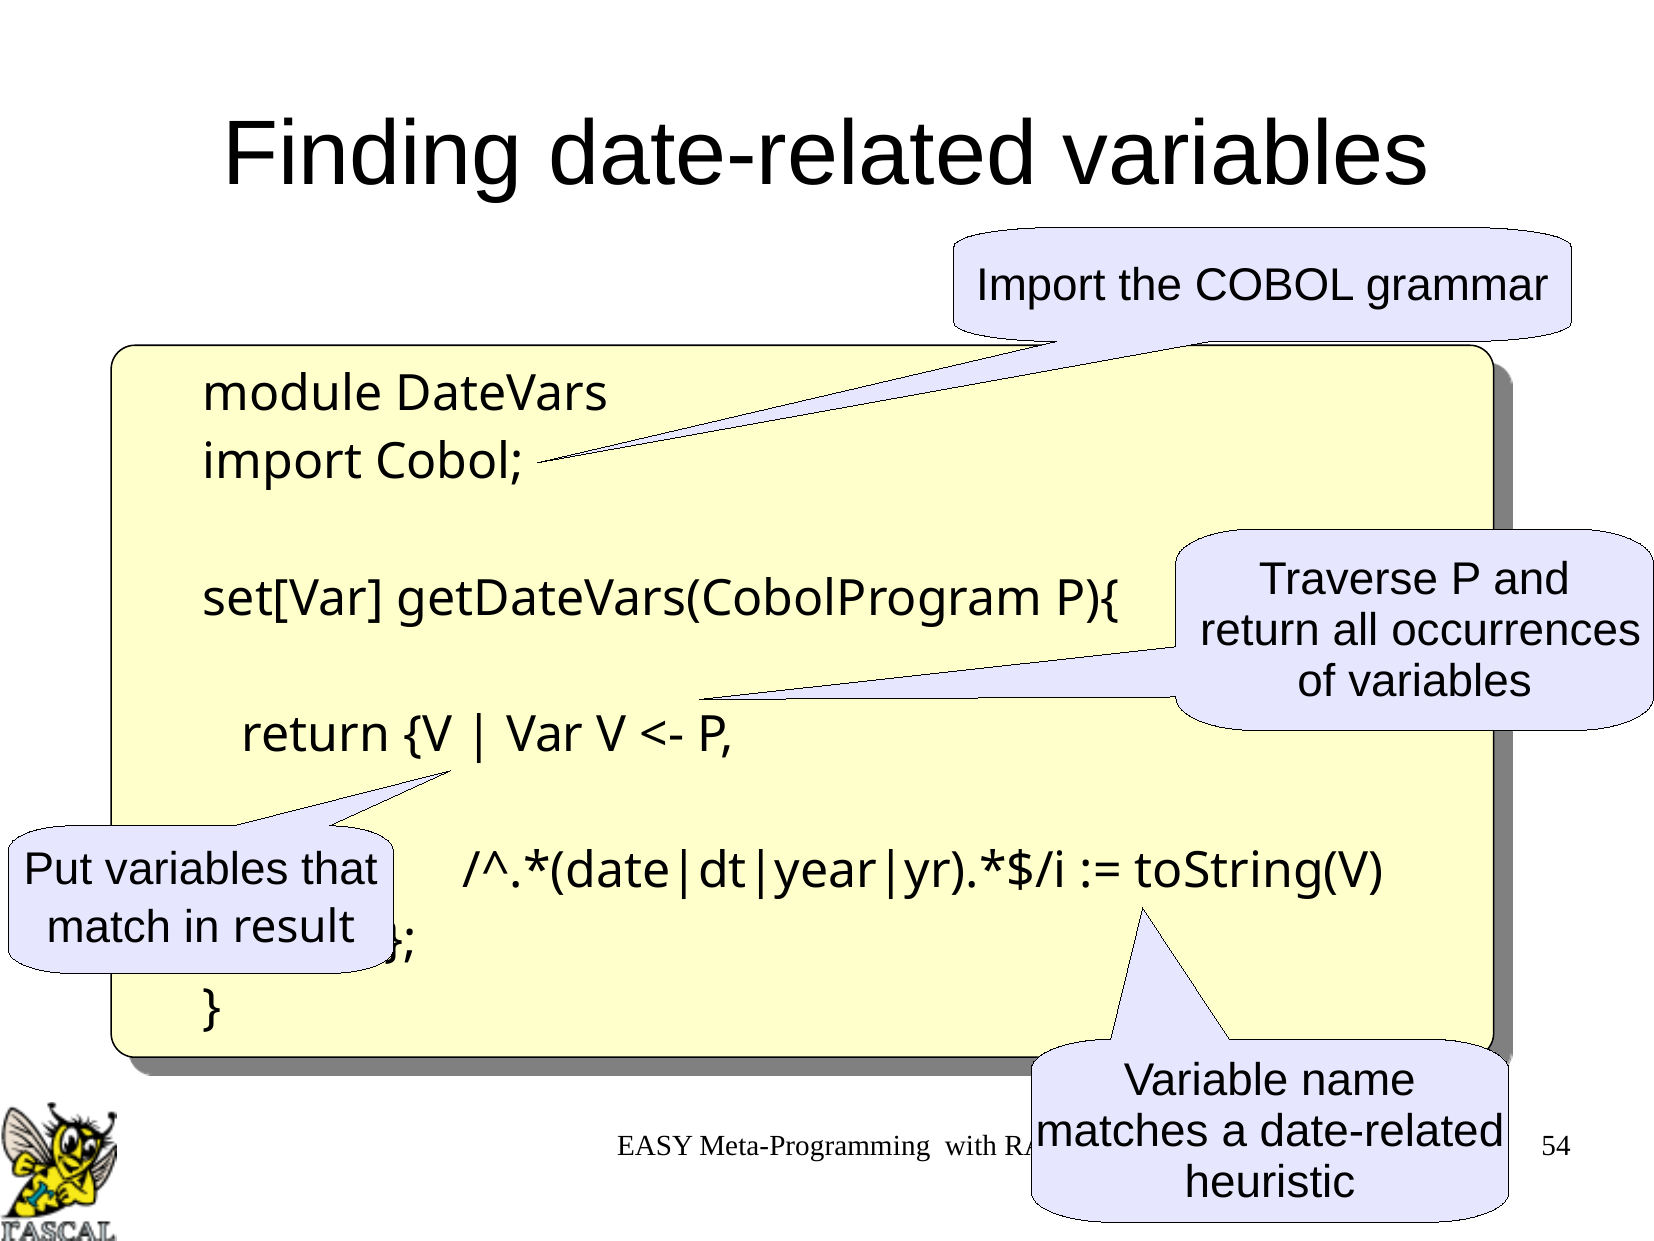

# Finding date-related variables
Import the COBOL grammar
module DateVars
import Cobol;
set[Var] getDateVars(CobolProgram P){
 return {V | Var V <- P,
 /^.*(date|dt|year|yr).*$/i := toString(V)
 };
}
Traverse P and
 return all occurrences
of variables
Put variables that
match in result
Variable name
matches a date-related
heuristic
54